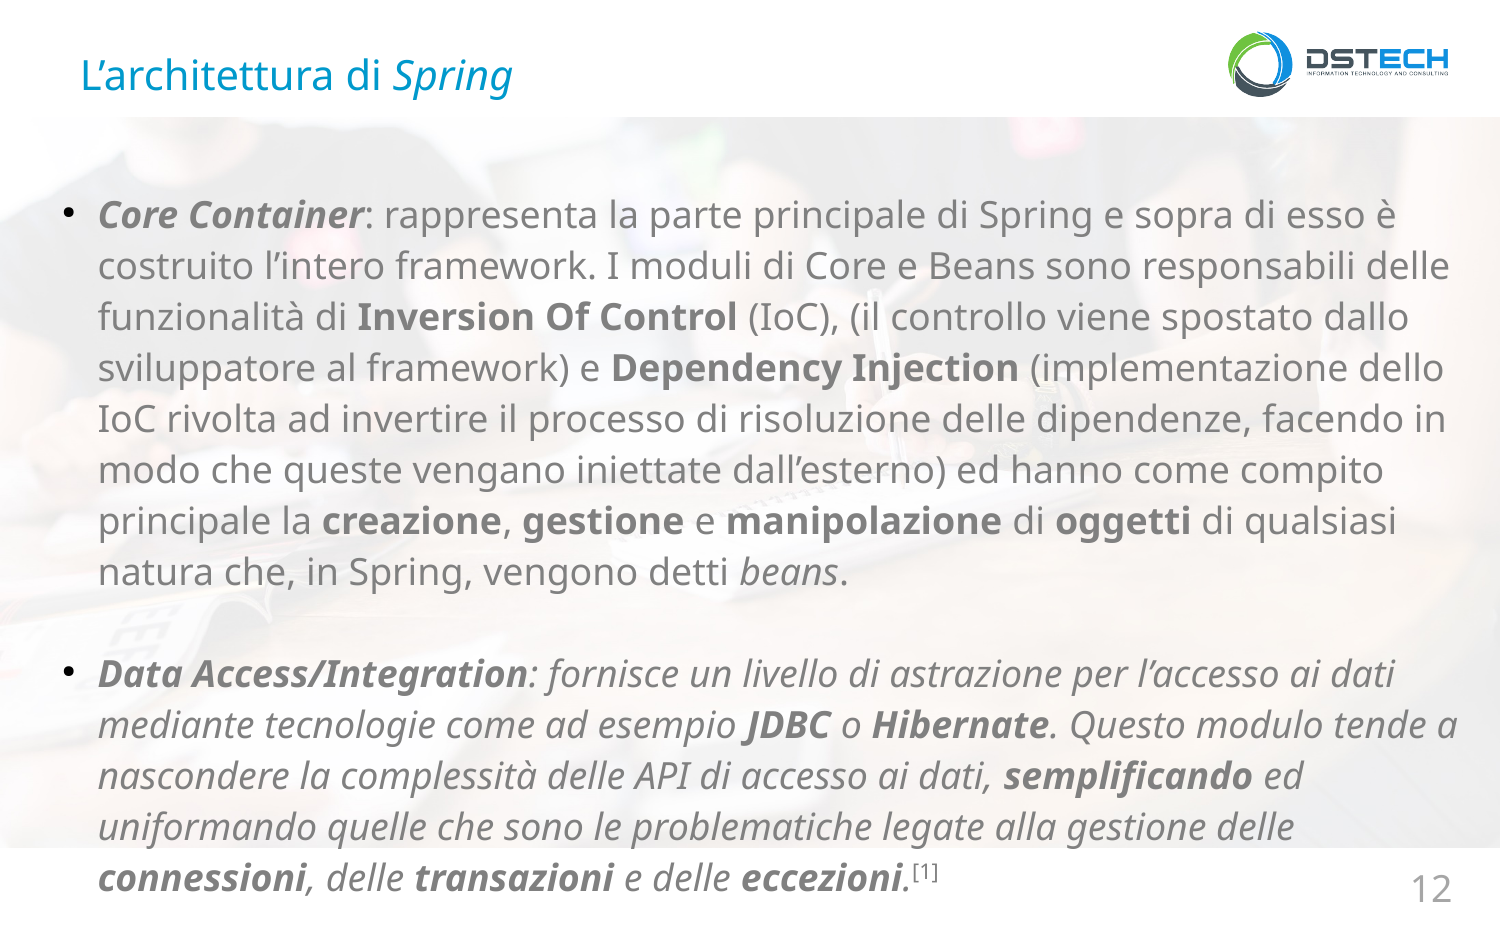

L’architettura di Spring
Core Container: rappresenta la parte principale di Spring e sopra di esso è costruito l’intero framework. I moduli di Core e Beans sono responsabili delle funzionalità di Inversion Of Control (IoC), (il controllo viene spostato dallo sviluppatore al framework) e Dependency Injection (implementazione dello IoC rivolta ad invertire il processo di risoluzione delle dipendenze, facendo in modo che queste vengano iniettate dall’esterno) ed hanno come compito principale la creazione, gestione e manipolazione di oggetti di qualsiasi natura che, in Spring, vengono detti beans.
Data Access/Integration: fornisce un livello di astrazione per l’accesso ai dati mediante tecnologie come ad esempio JDBC o Hibernate. Questo modulo tende a nascondere la complessità delle API di accesso ai dati, semplificando ed uniformando quelle che sono le problematiche legate alla gestione delle connessioni, delle transazioni e delle eccezioni.[1]
12